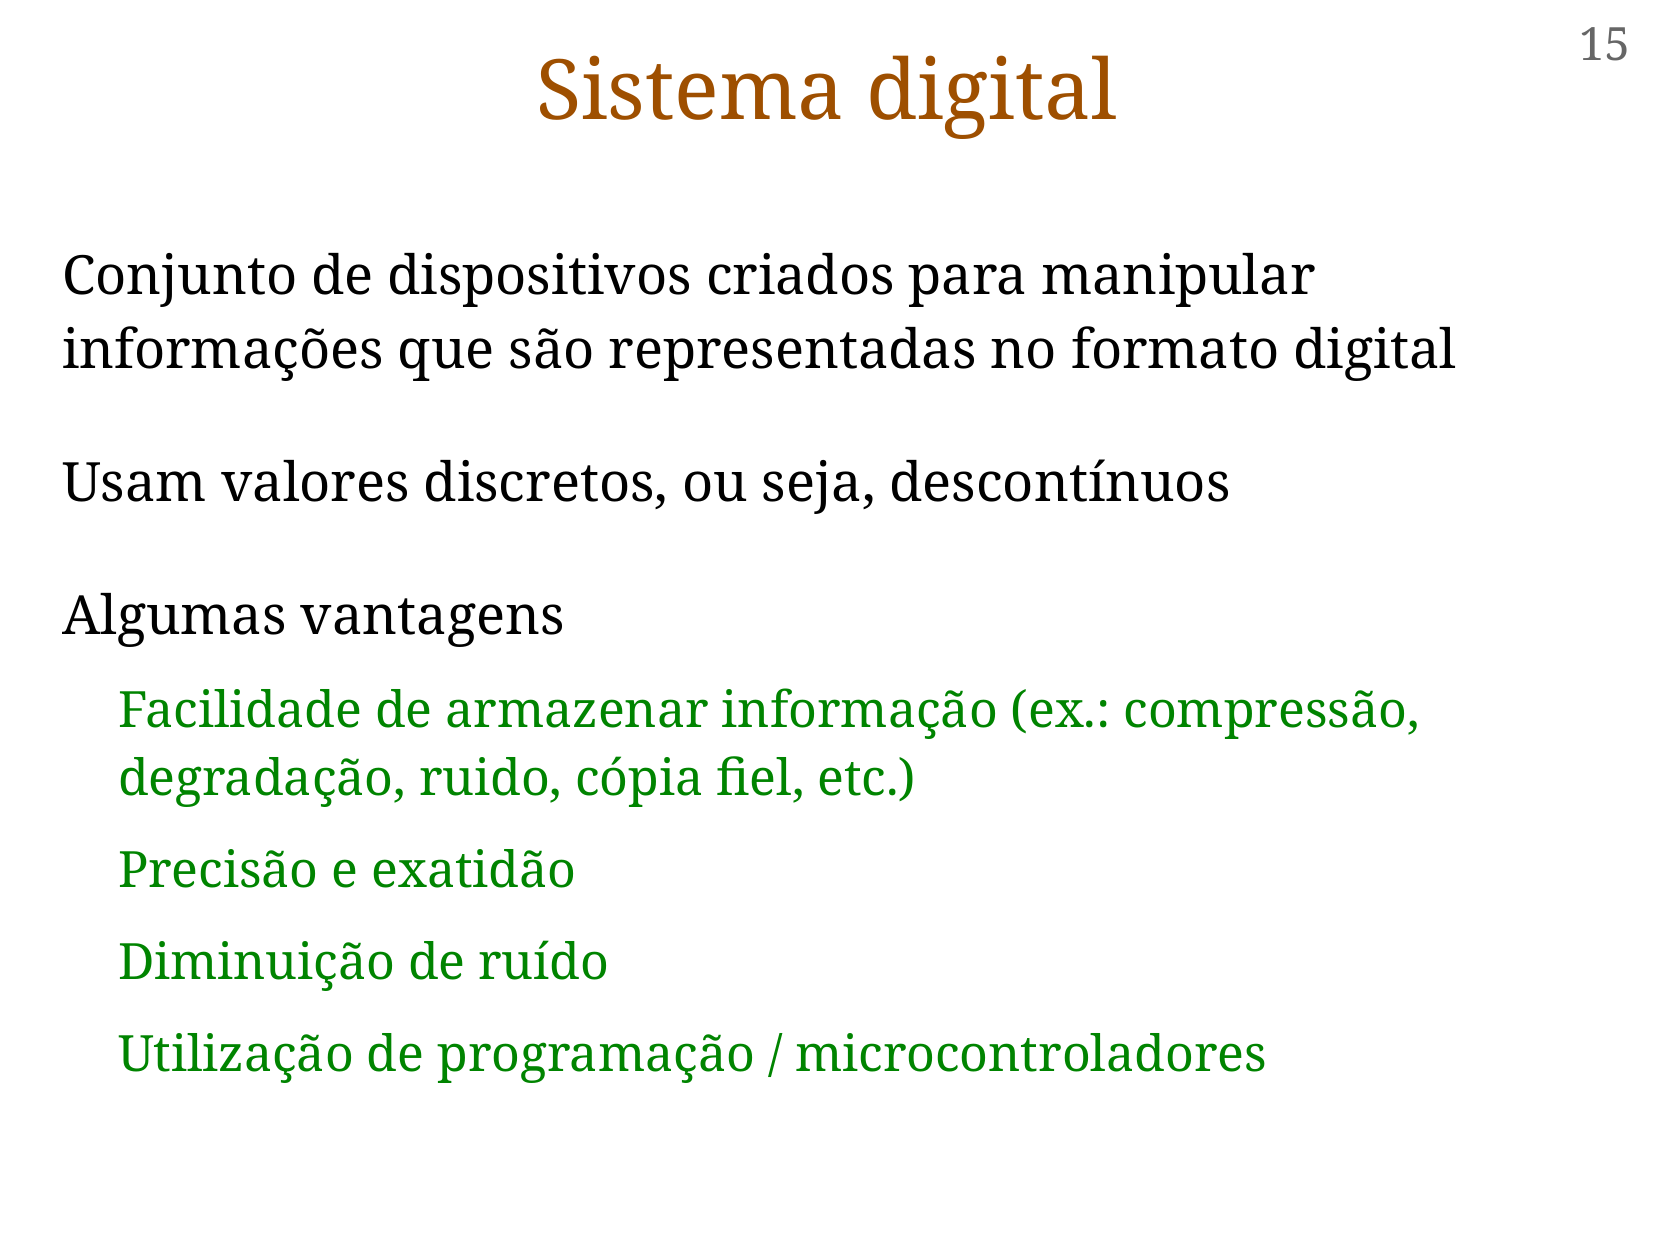

15
# Sistema digital
Conjunto de dispositivos criados para manipular informações que são representadas no formato digital
Usam valores discretos, ou seja, descontínuos
Algumas vantagens
Facilidade de armazenar informação (ex.: compressão, degradação, ruido, cópia fiel, etc.)
Precisão e exatidão
Diminuição de ruído
Utilização de programação / microcontroladores